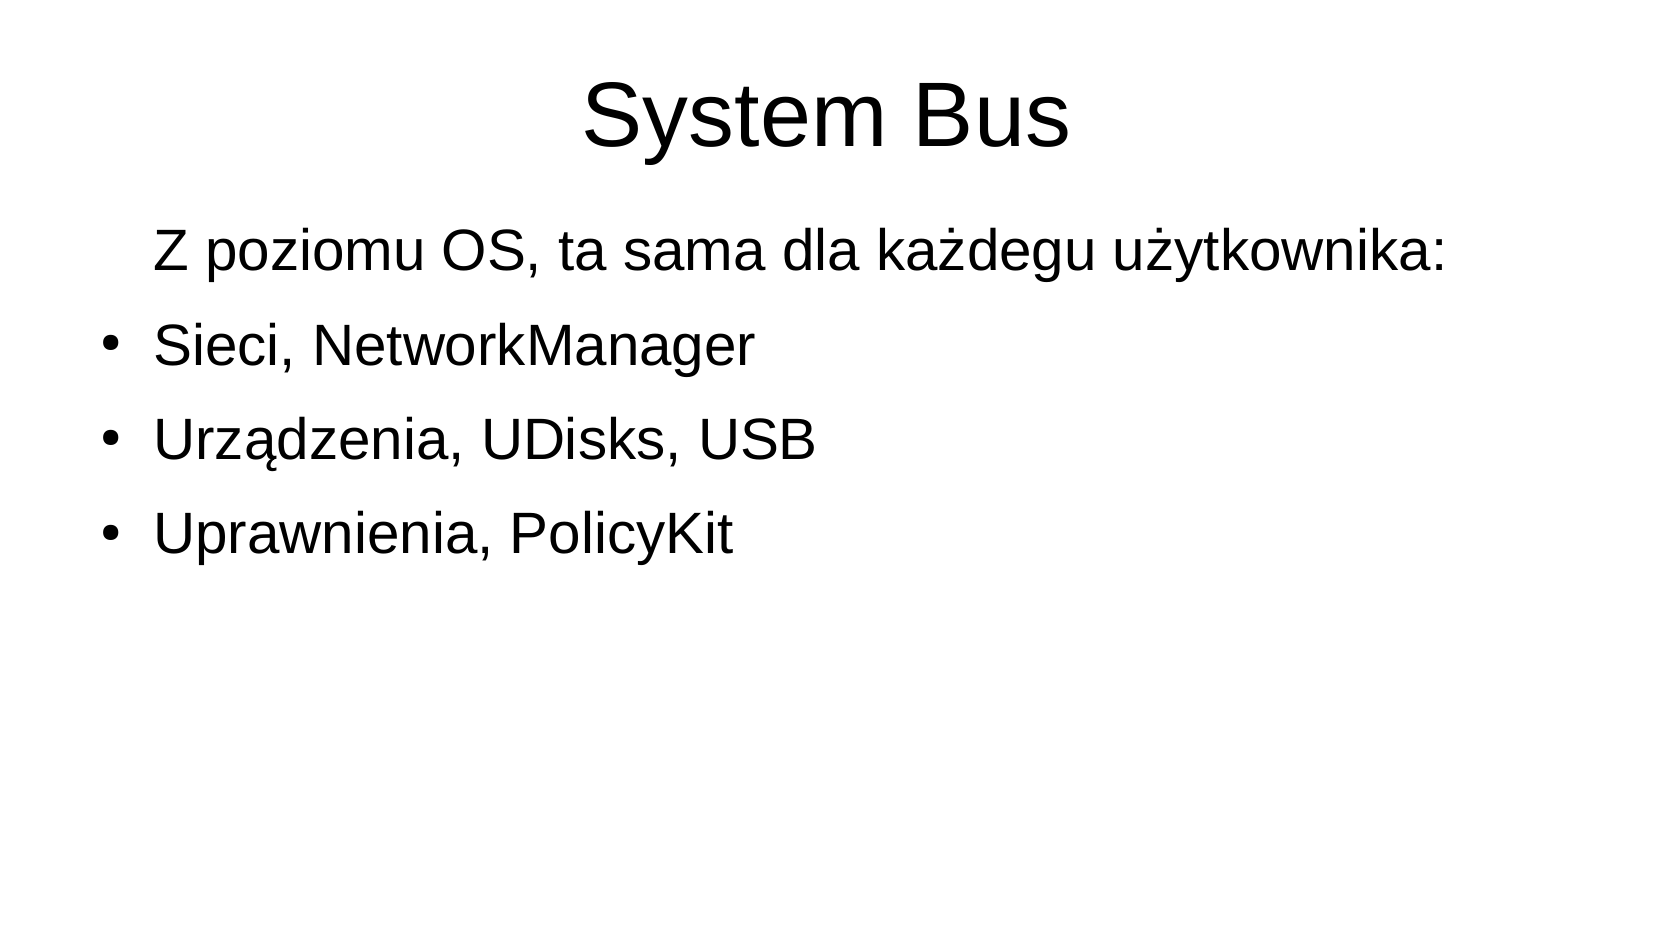

# System Bus
Z poziomu OS, ta sama dla każdegu użytkownika:
Sieci, NetworkManager
Urządzenia, UDisks, USB
Uprawnienia, PolicyKit